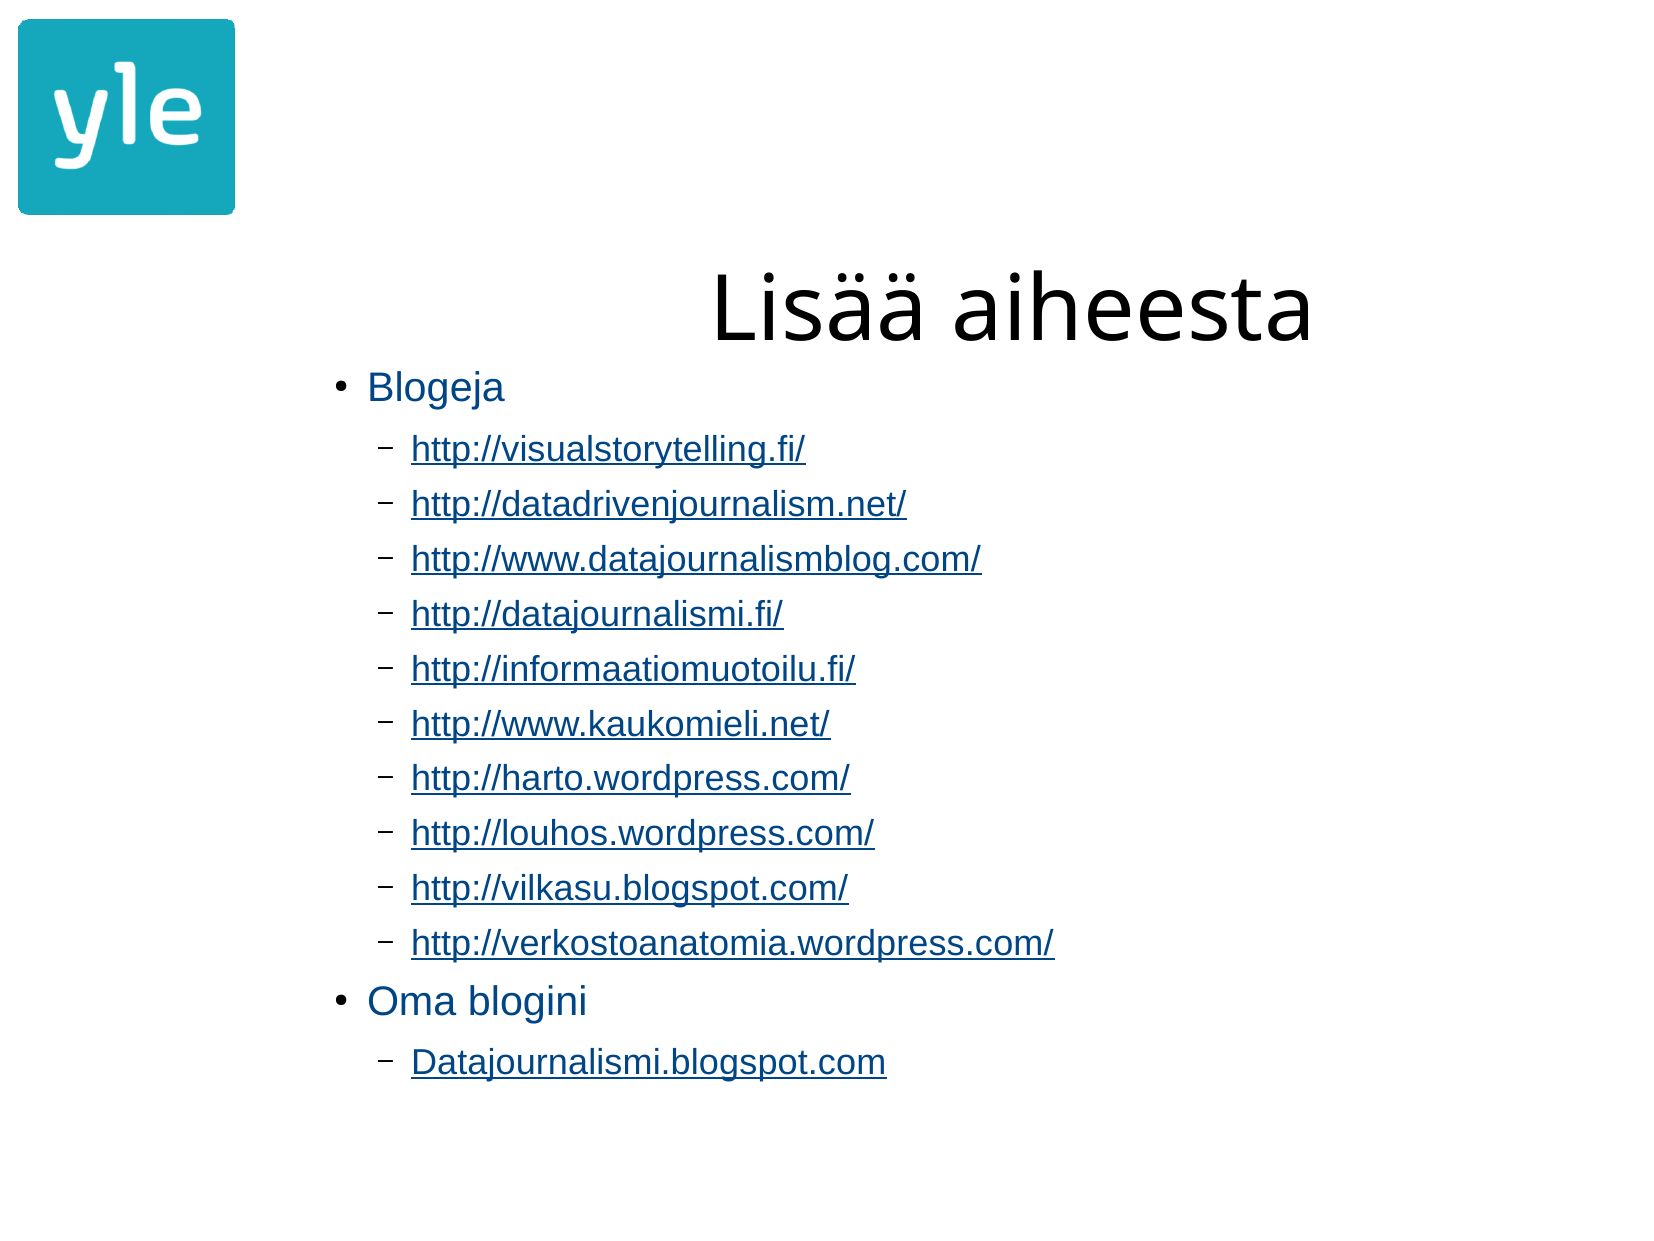

# Lisää aiheesta
Blogeja
http://visualstorytelling.fi/
http://datadrivenjournalism.net/
http://www.datajournalismblog.com/
http://datajournalismi.fi/
http://informaatiomuotoilu.fi/
http://www.kaukomieli.net/
http://harto.wordpress.com/
http://louhos.wordpress.com/
http://vilkasu.blogspot.com/
http://verkostoanatomia.wordpress.com/
Oma blogini
Datajournalismi.blogspot.com